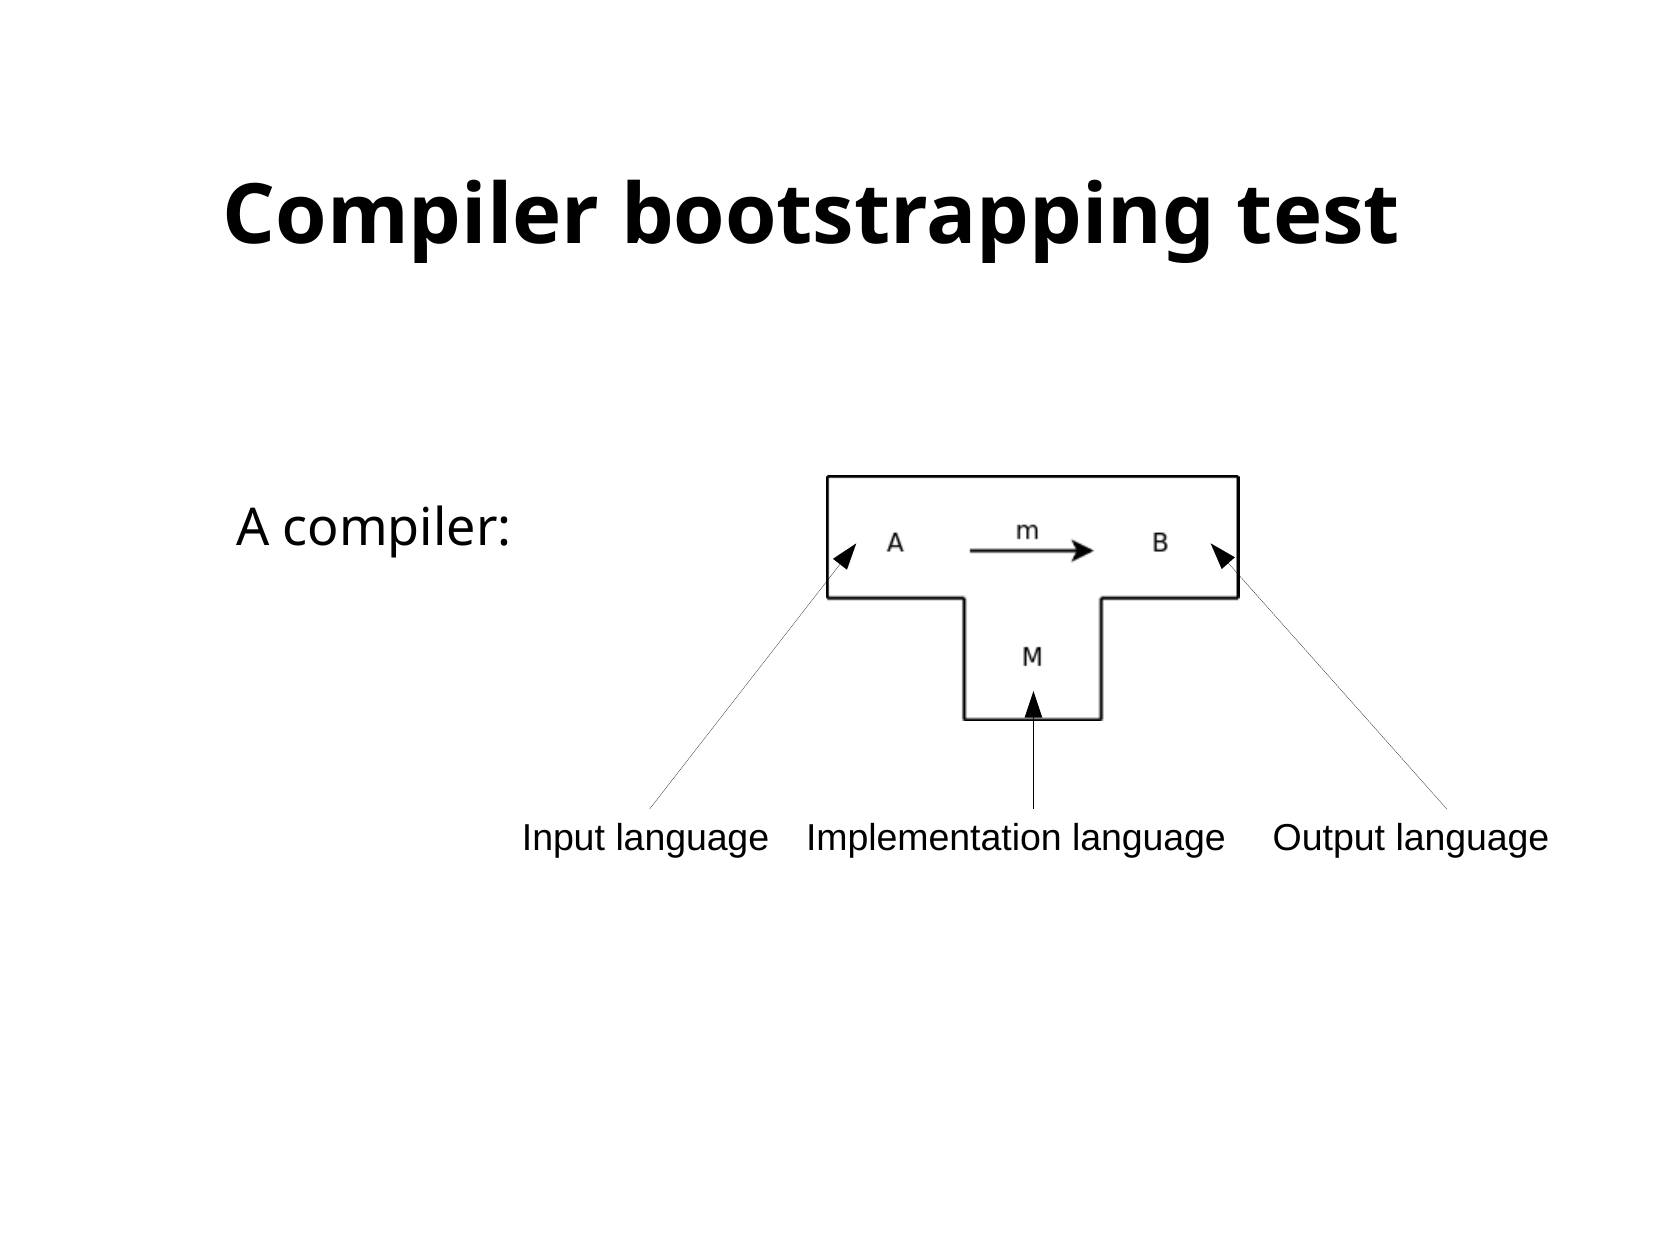

Compiler bootstrapping test
# A compiler:
Input language
Implementation language
Output language